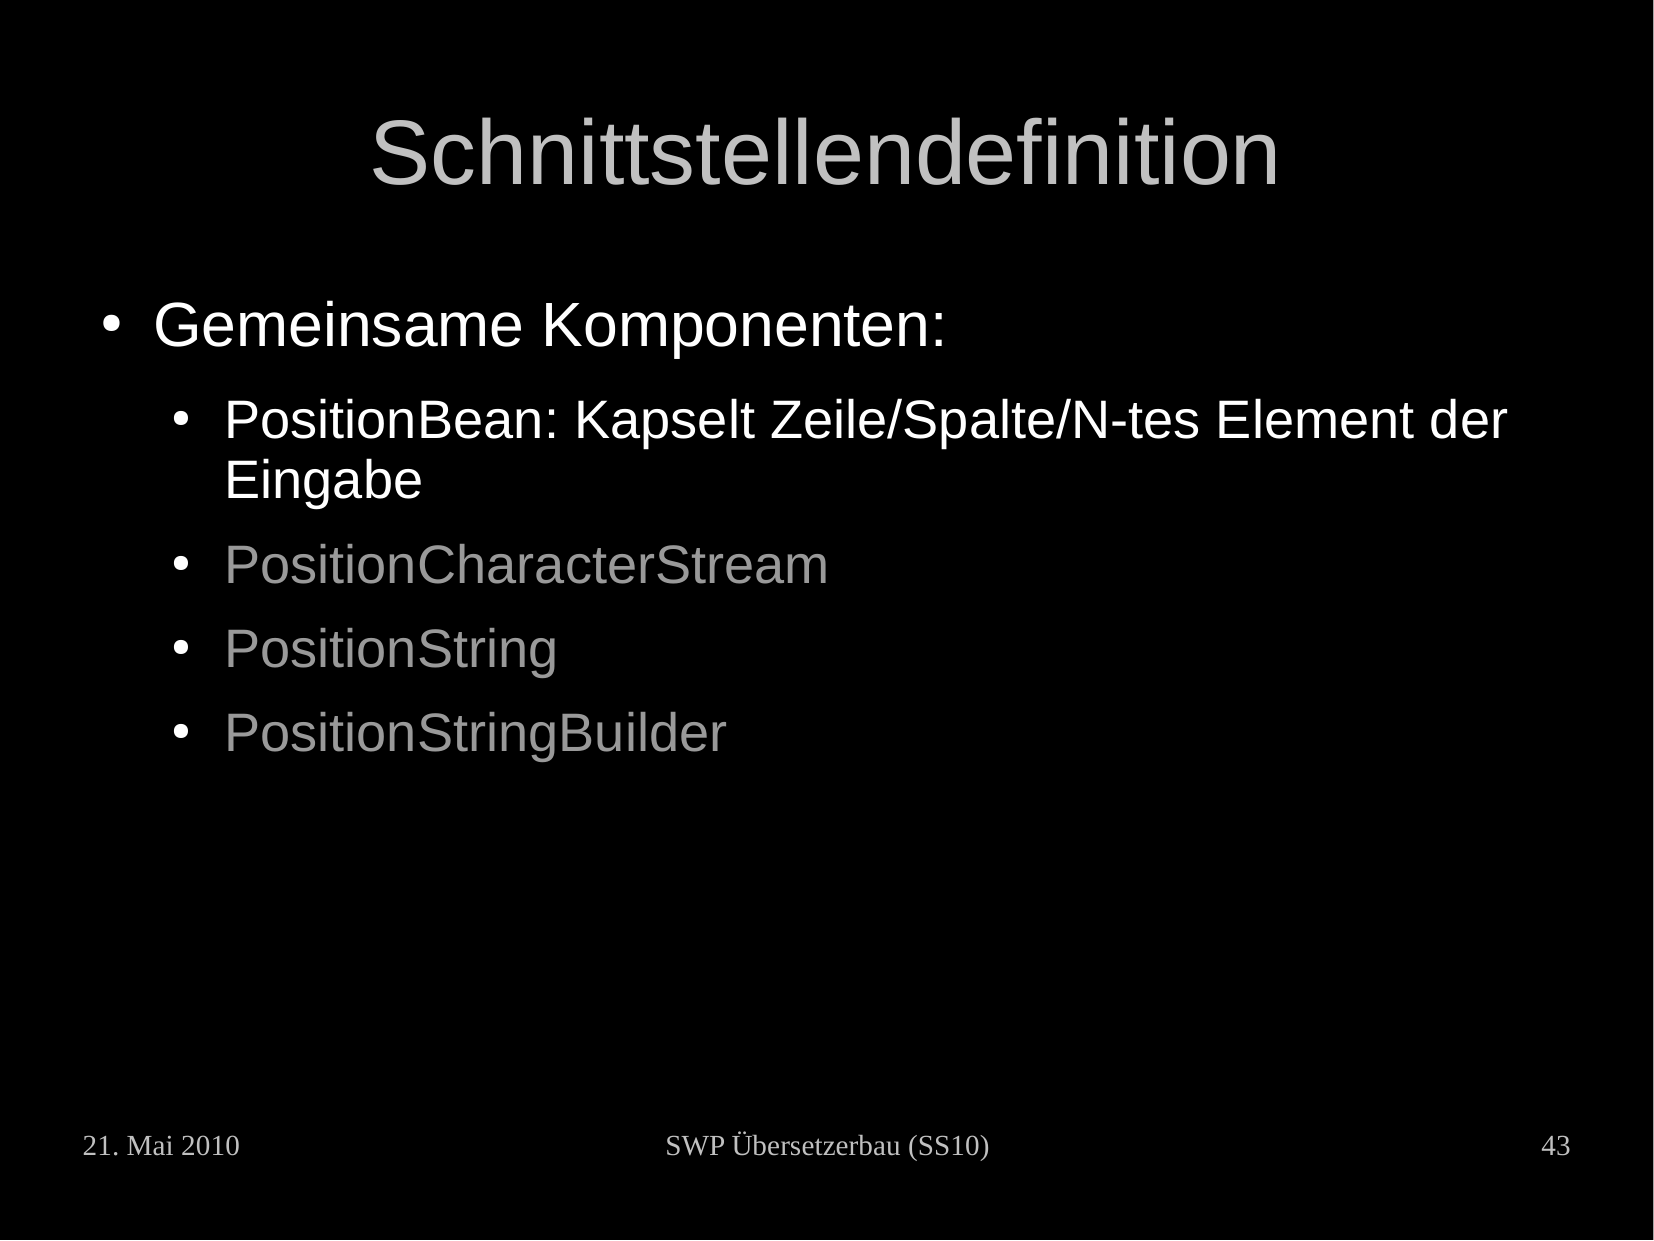

# Schnittstellendefinition
Gemeinsame Komponenten:
PositionBean: Kapselt Zeile/Spalte/N-tes Element der Eingabe
PositionCharacterStream
PositionString
PositionStringBuilder
43